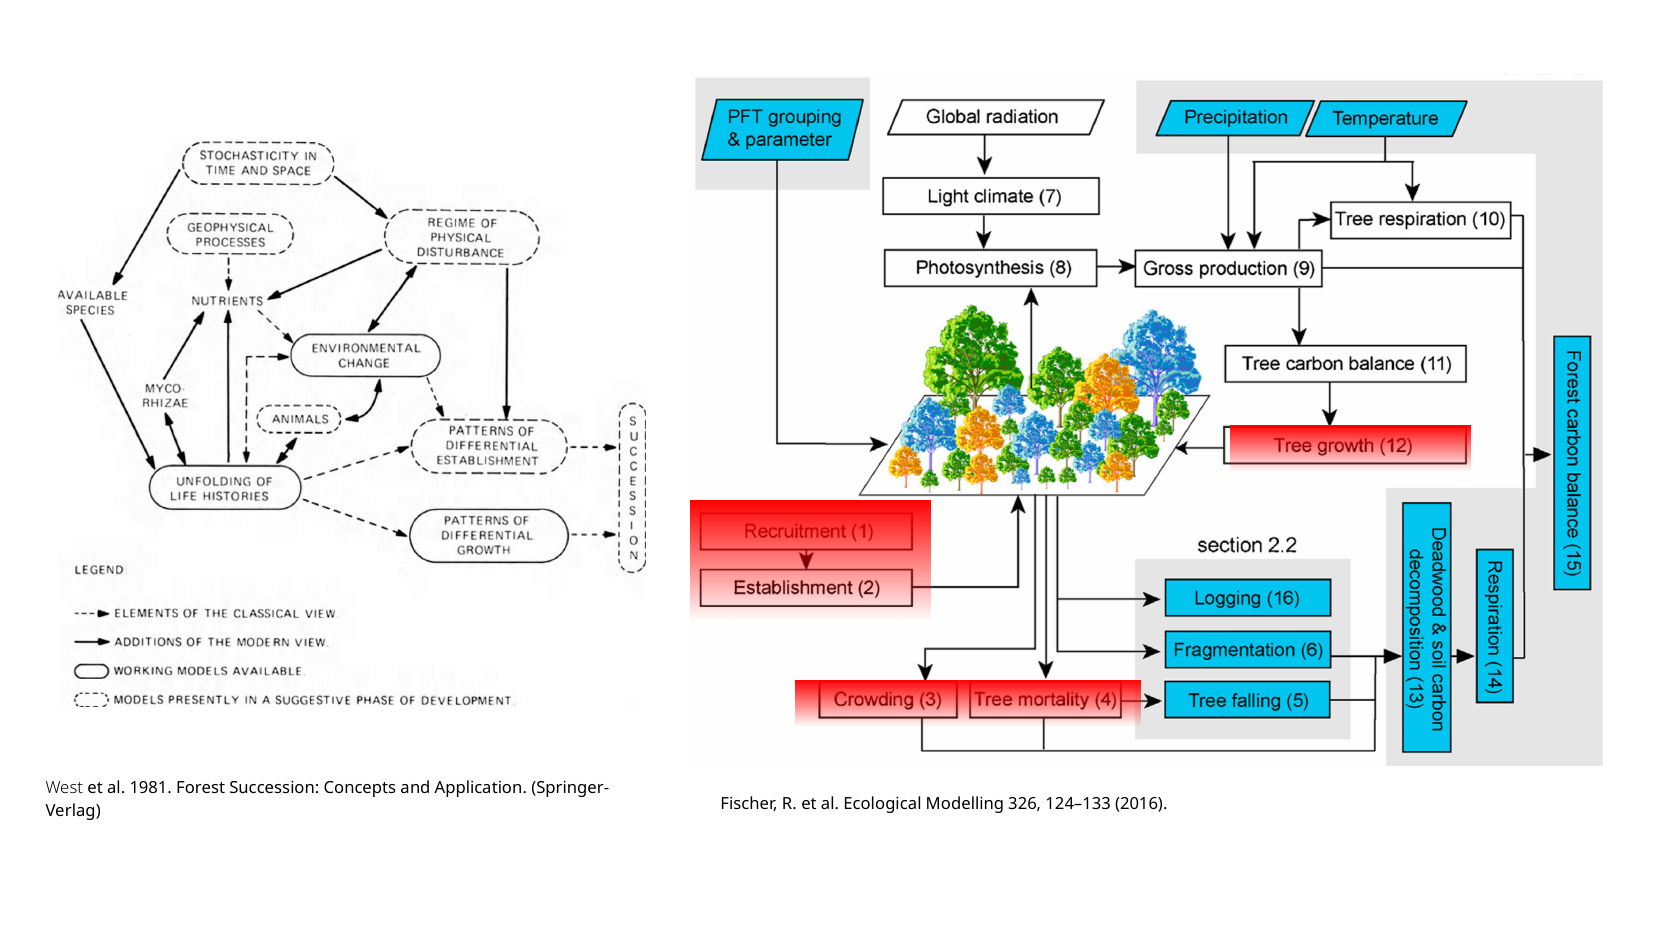

#
West et al. 1981. Forest Succession: Concepts and Application. (Springer-Verlag)
Fischer, R. et al. Ecological Modelling 326, 124–133 (2016).